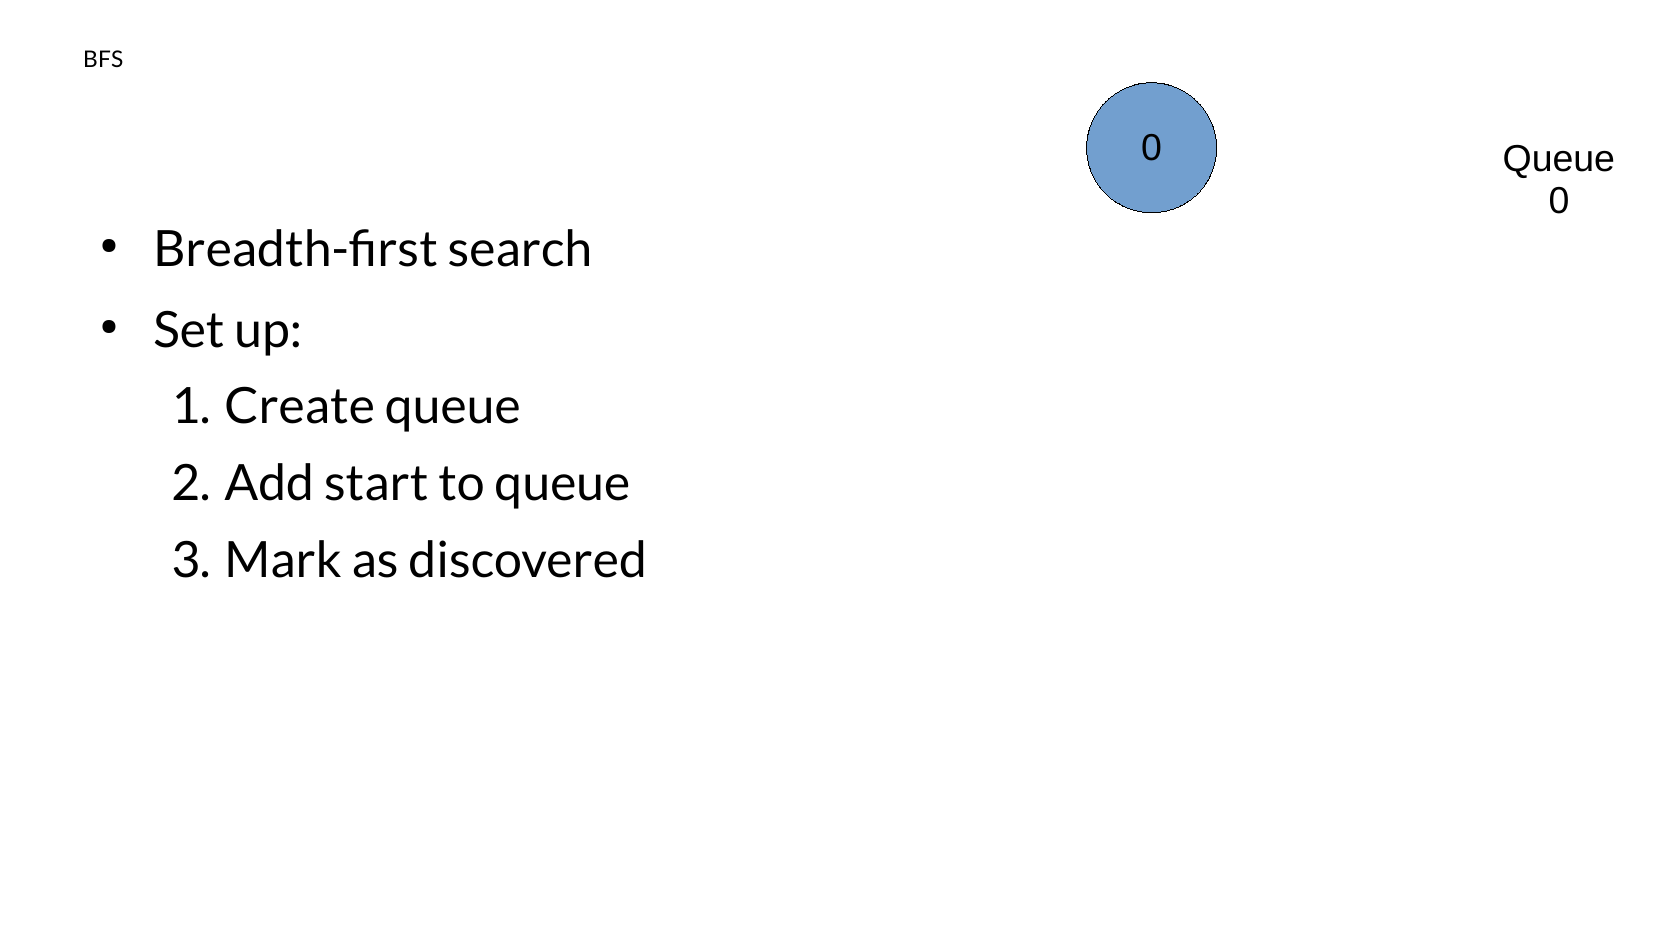

# BFS
0
Queue
0
Breadth-first search
Set up:
Create queue
Add start to queue
Mark as discovered